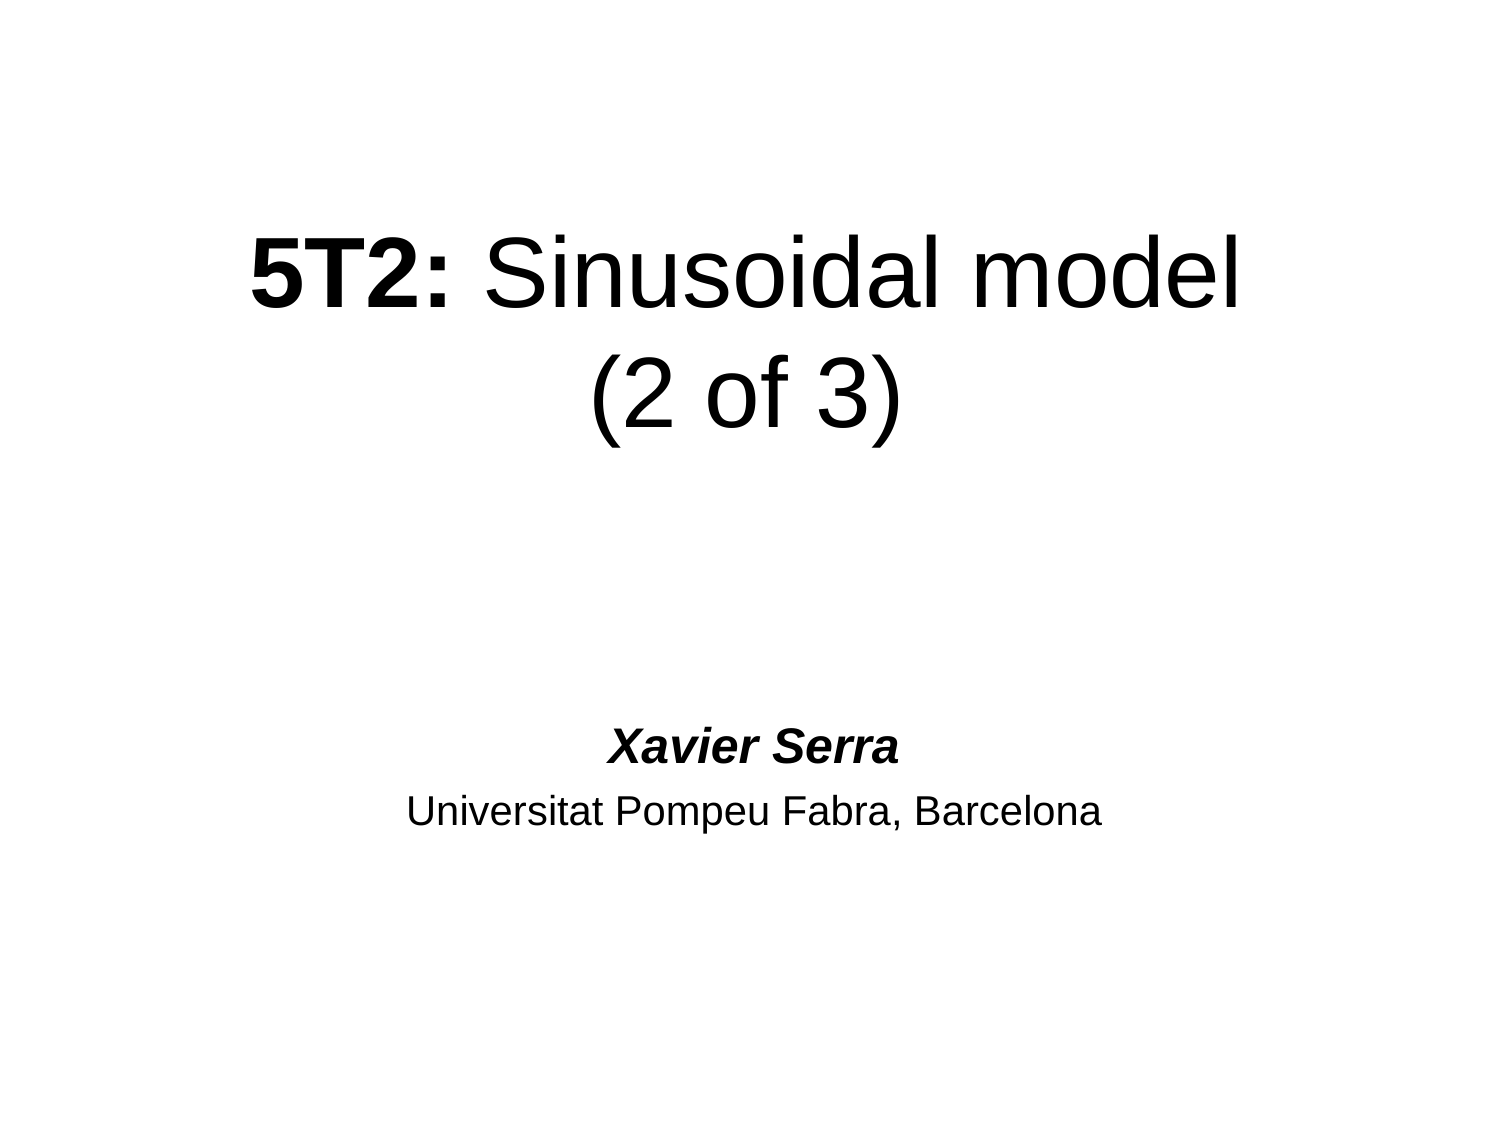

# 5T2: Sinusoidal model (2 of 3)
Xavier Serra
Universitat Pompeu Fabra, Barcelona